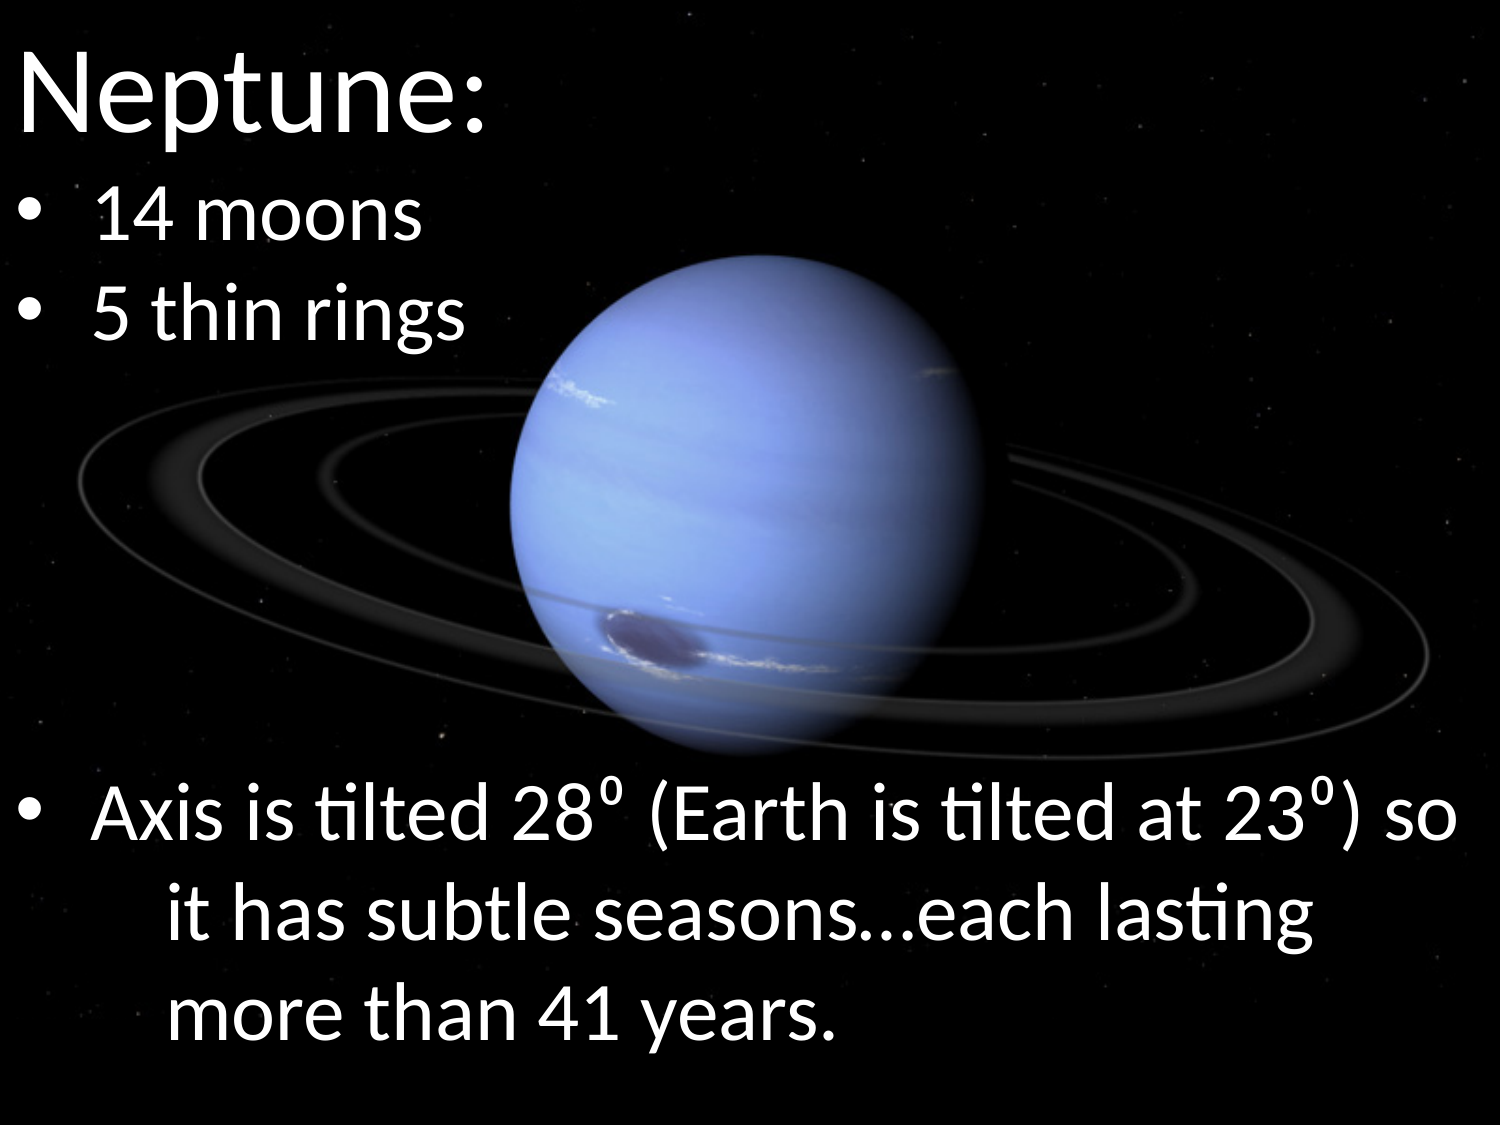

Neptune:
14 moons
5 thin rings
Axis is tilted 28⁰ (Earth is tilted at 23⁰) so it has subtle seasons…each lasting more than 41 years.